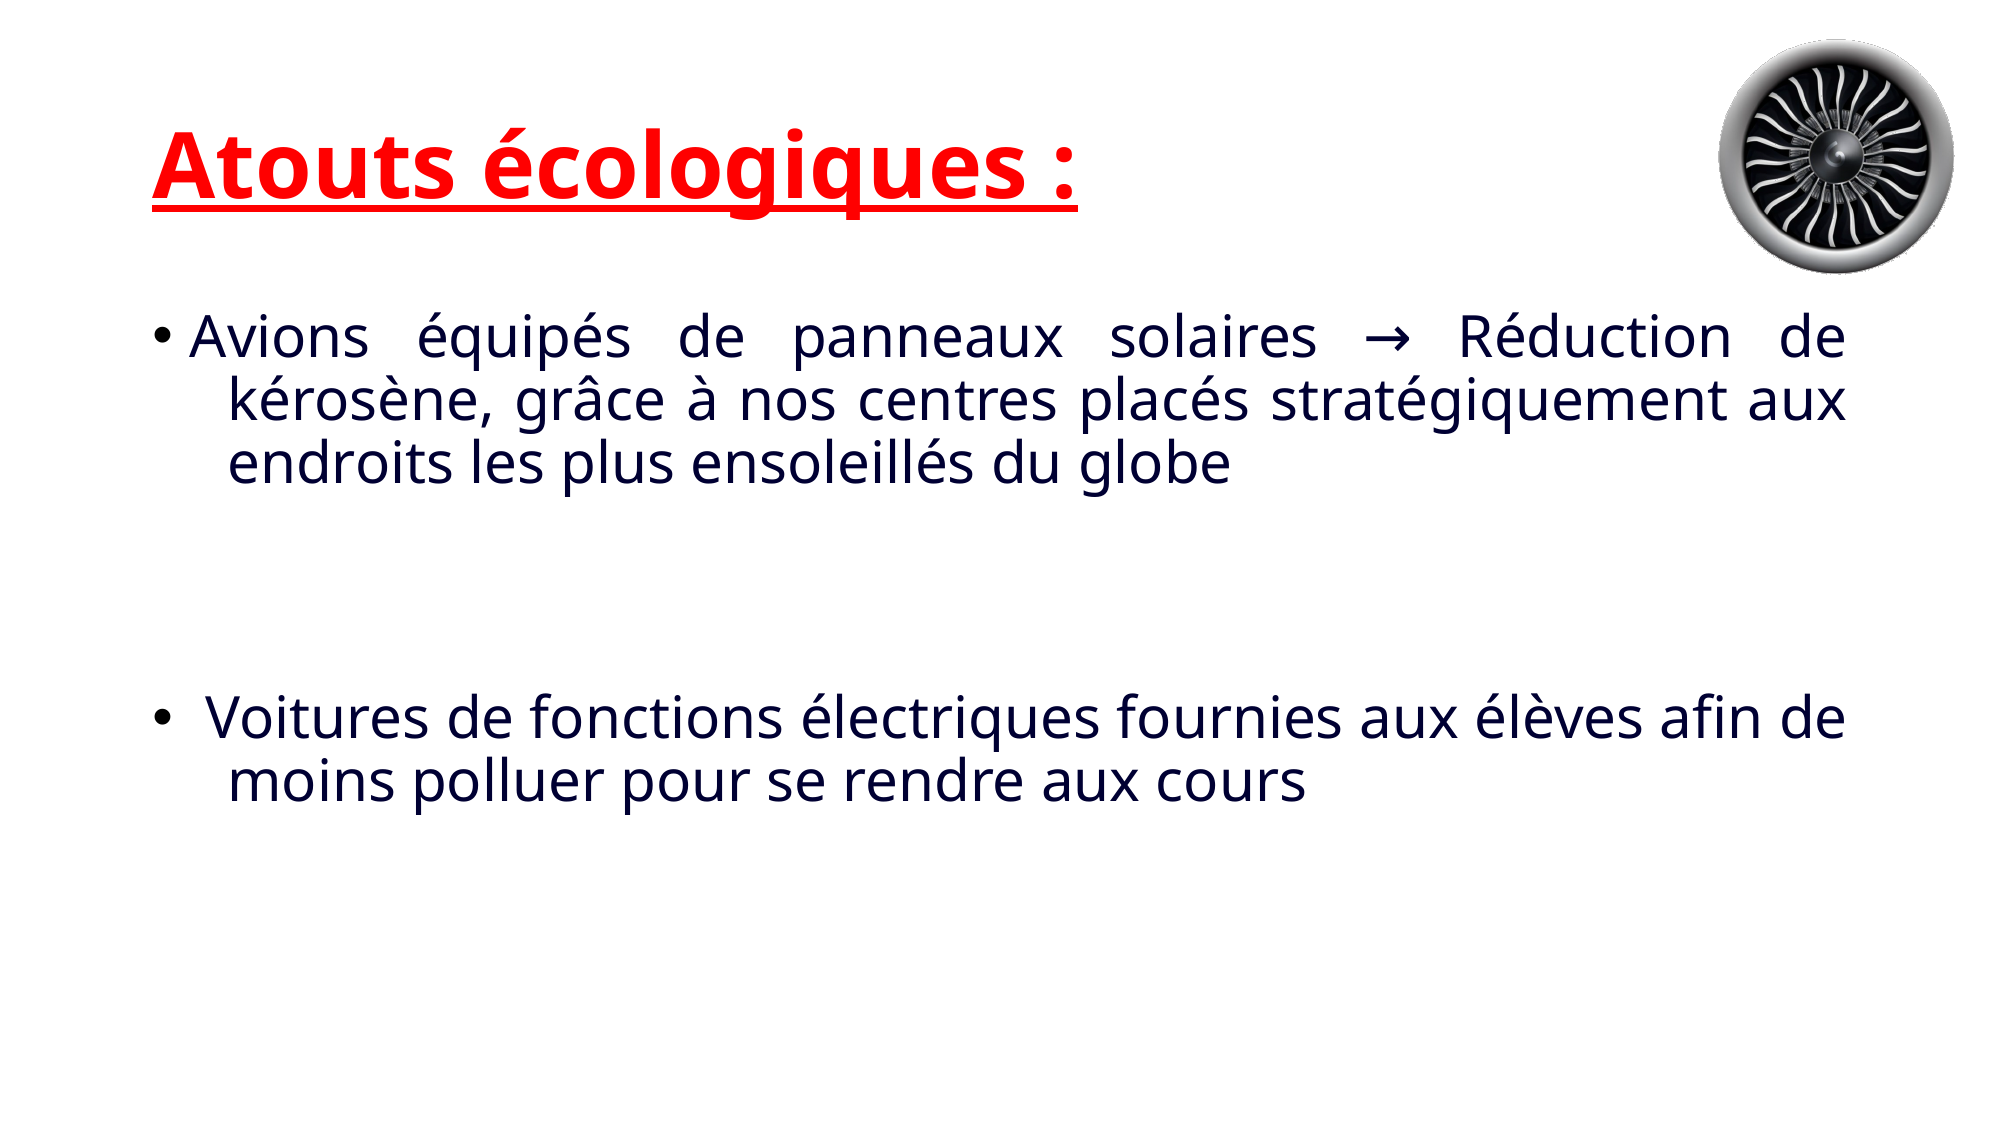

# Atouts écologiques :
Avions équipés de panneaux solaires → Réduction de kérosène, grâce à nos centres placés stratégiquement aux endroits les plus ensoleillés du globe
 Voitures de fonctions électriques fournies aux élèves afin de moins polluer pour se rendre aux cours